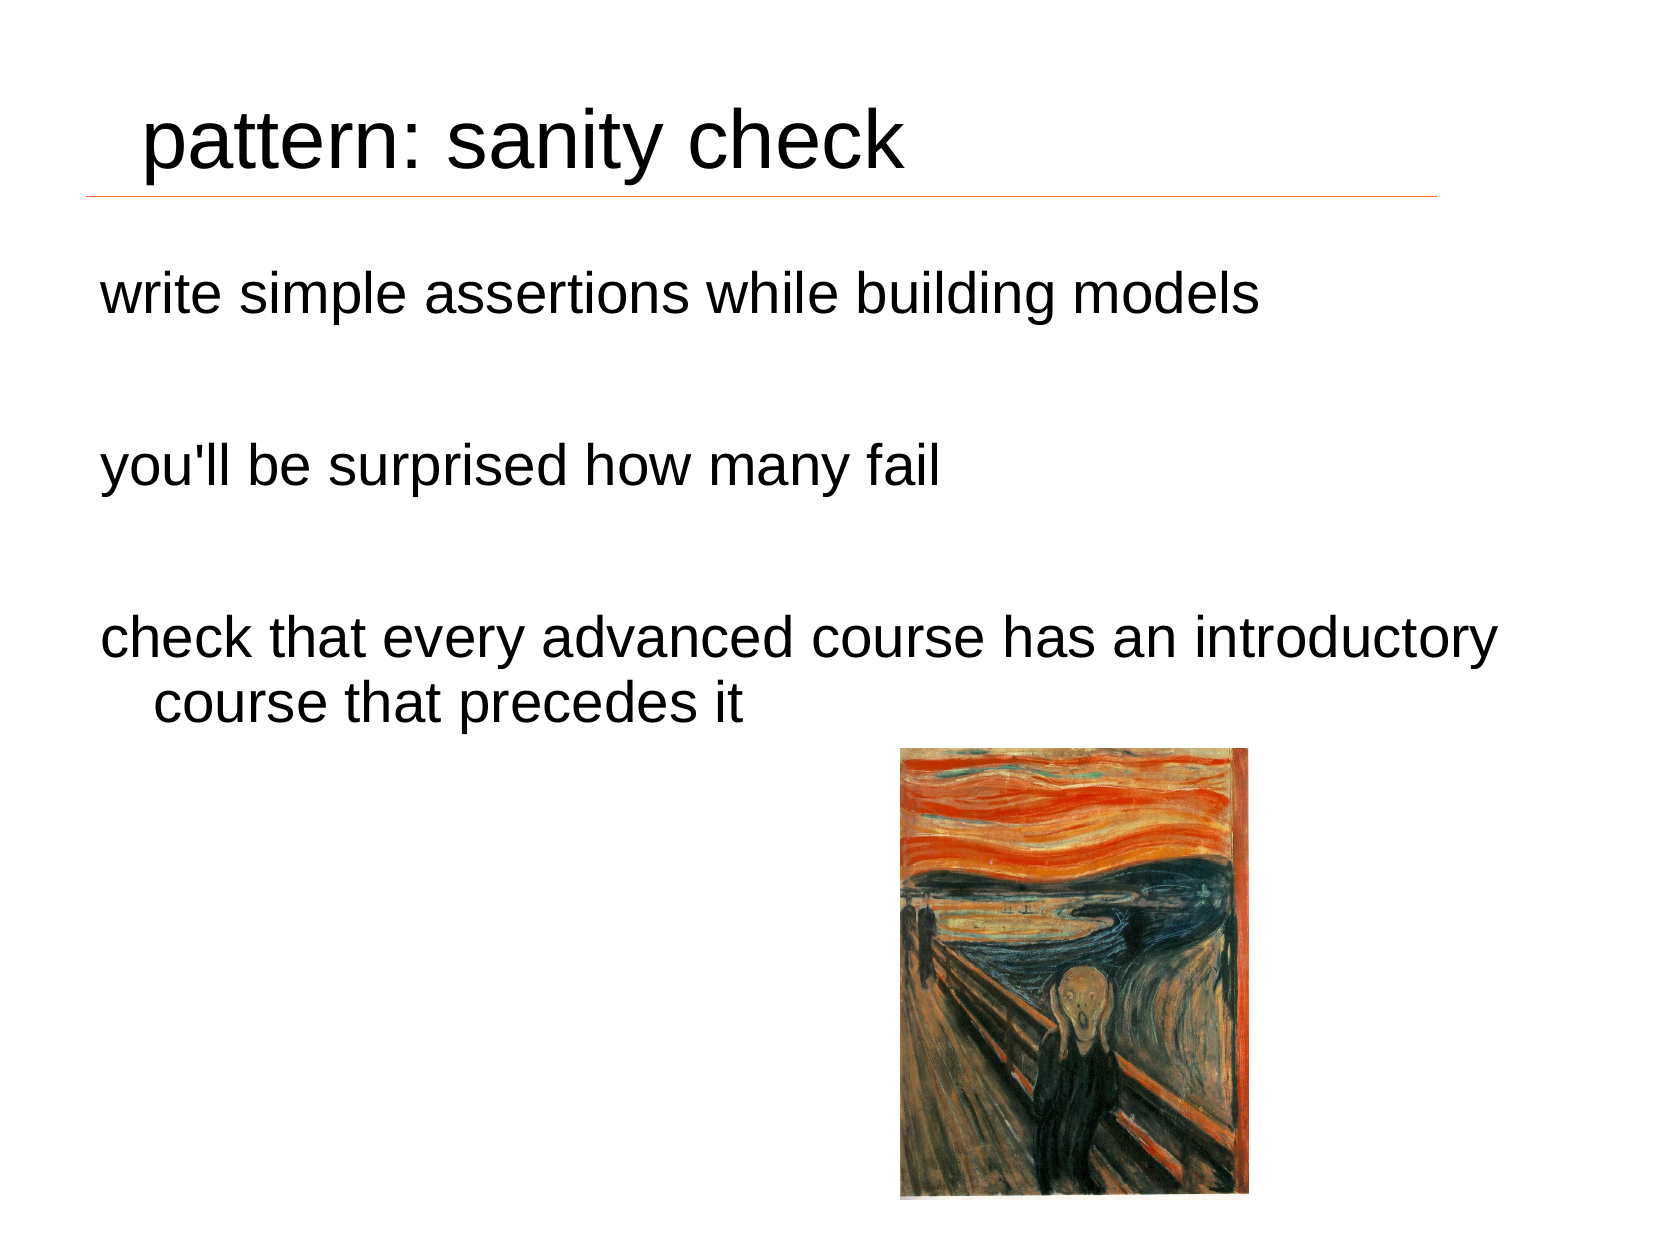

# pattern: sanity check
write simple assertions while building models
you'll be surprised how many fail
check that every advanced course has an introductory course that precedes it